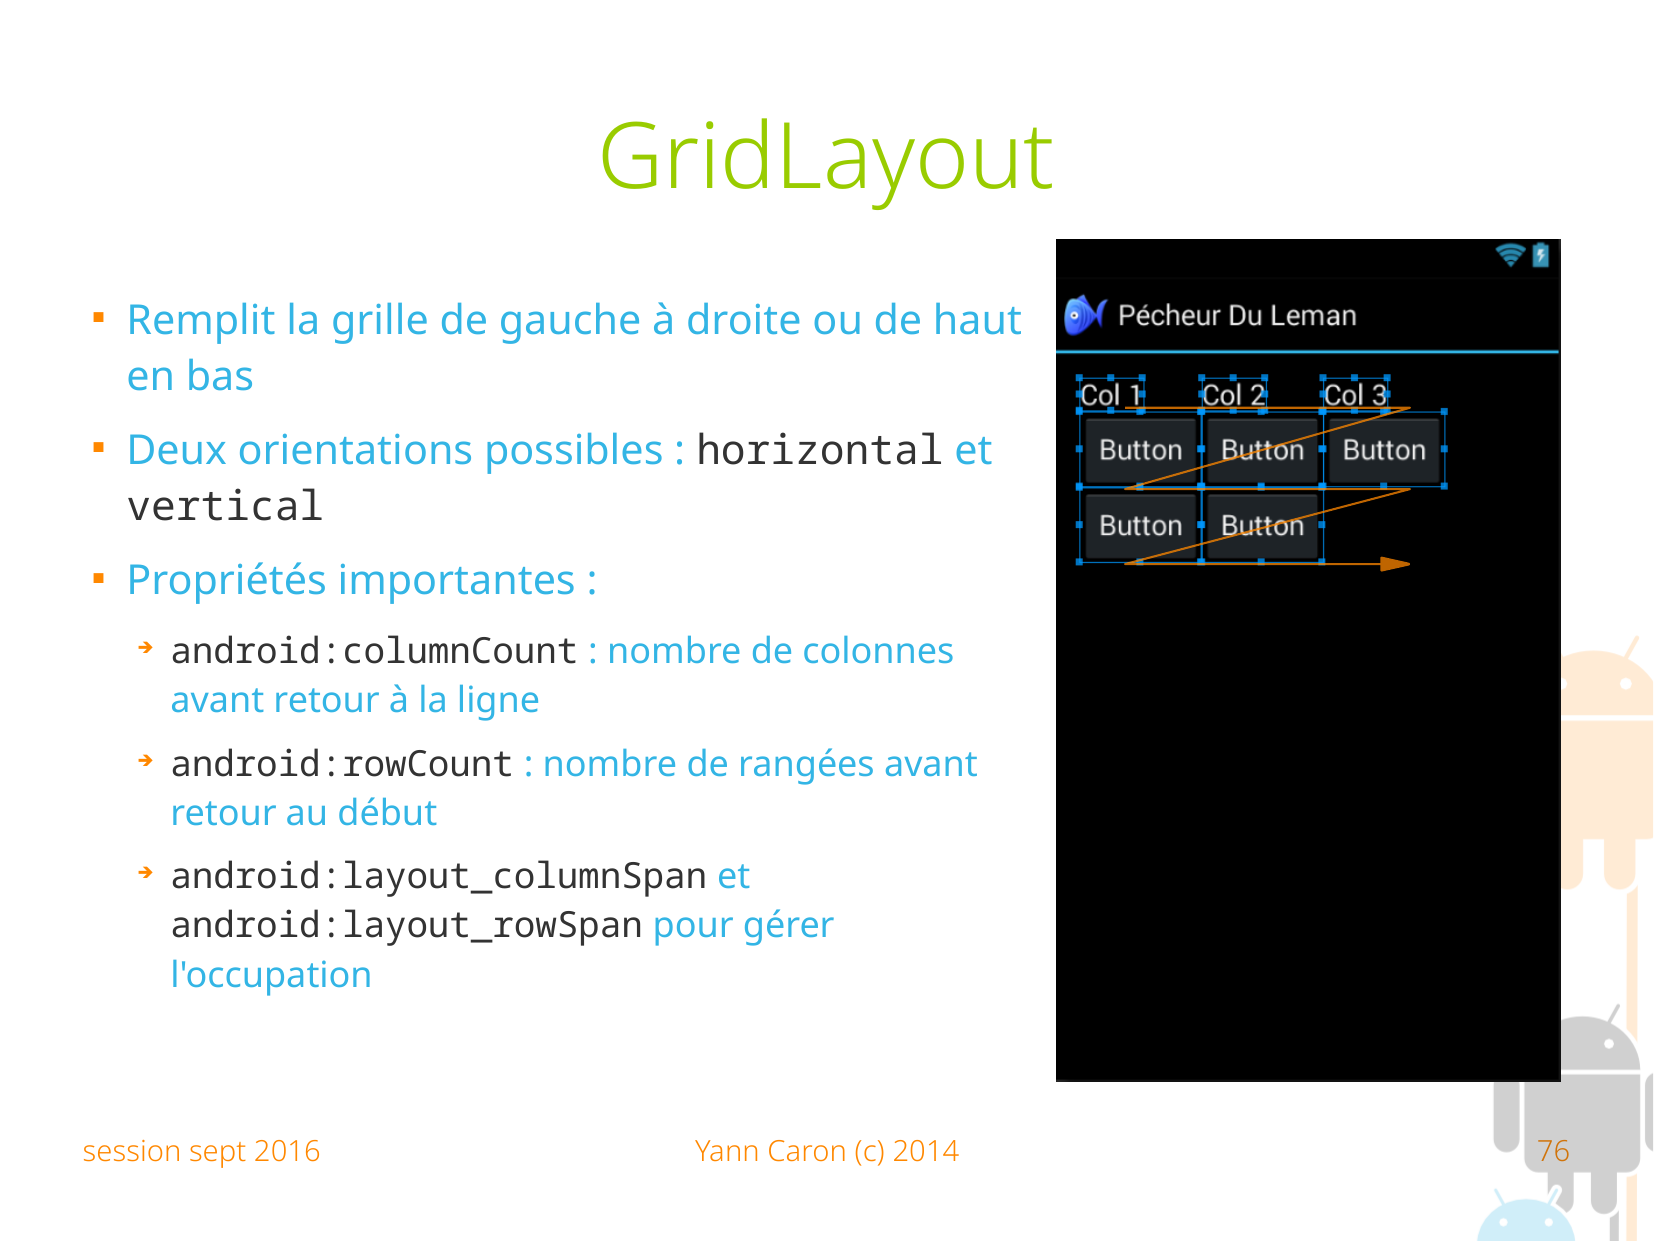

# GridLayout
Remplit la grille de gauche à droite ou de haut en bas
Deux orientations possibles : horizontal et vertical
Propriétés importantes :
android:columnCount : nombre de colonnes avant retour à la ligne
android:rowCount : nombre de rangées avant retour au début
android:layout_columnSpan et android:layout_rowSpan pour gérer l'occupation
session sept 2016
Yann Caron (c) 2014
76